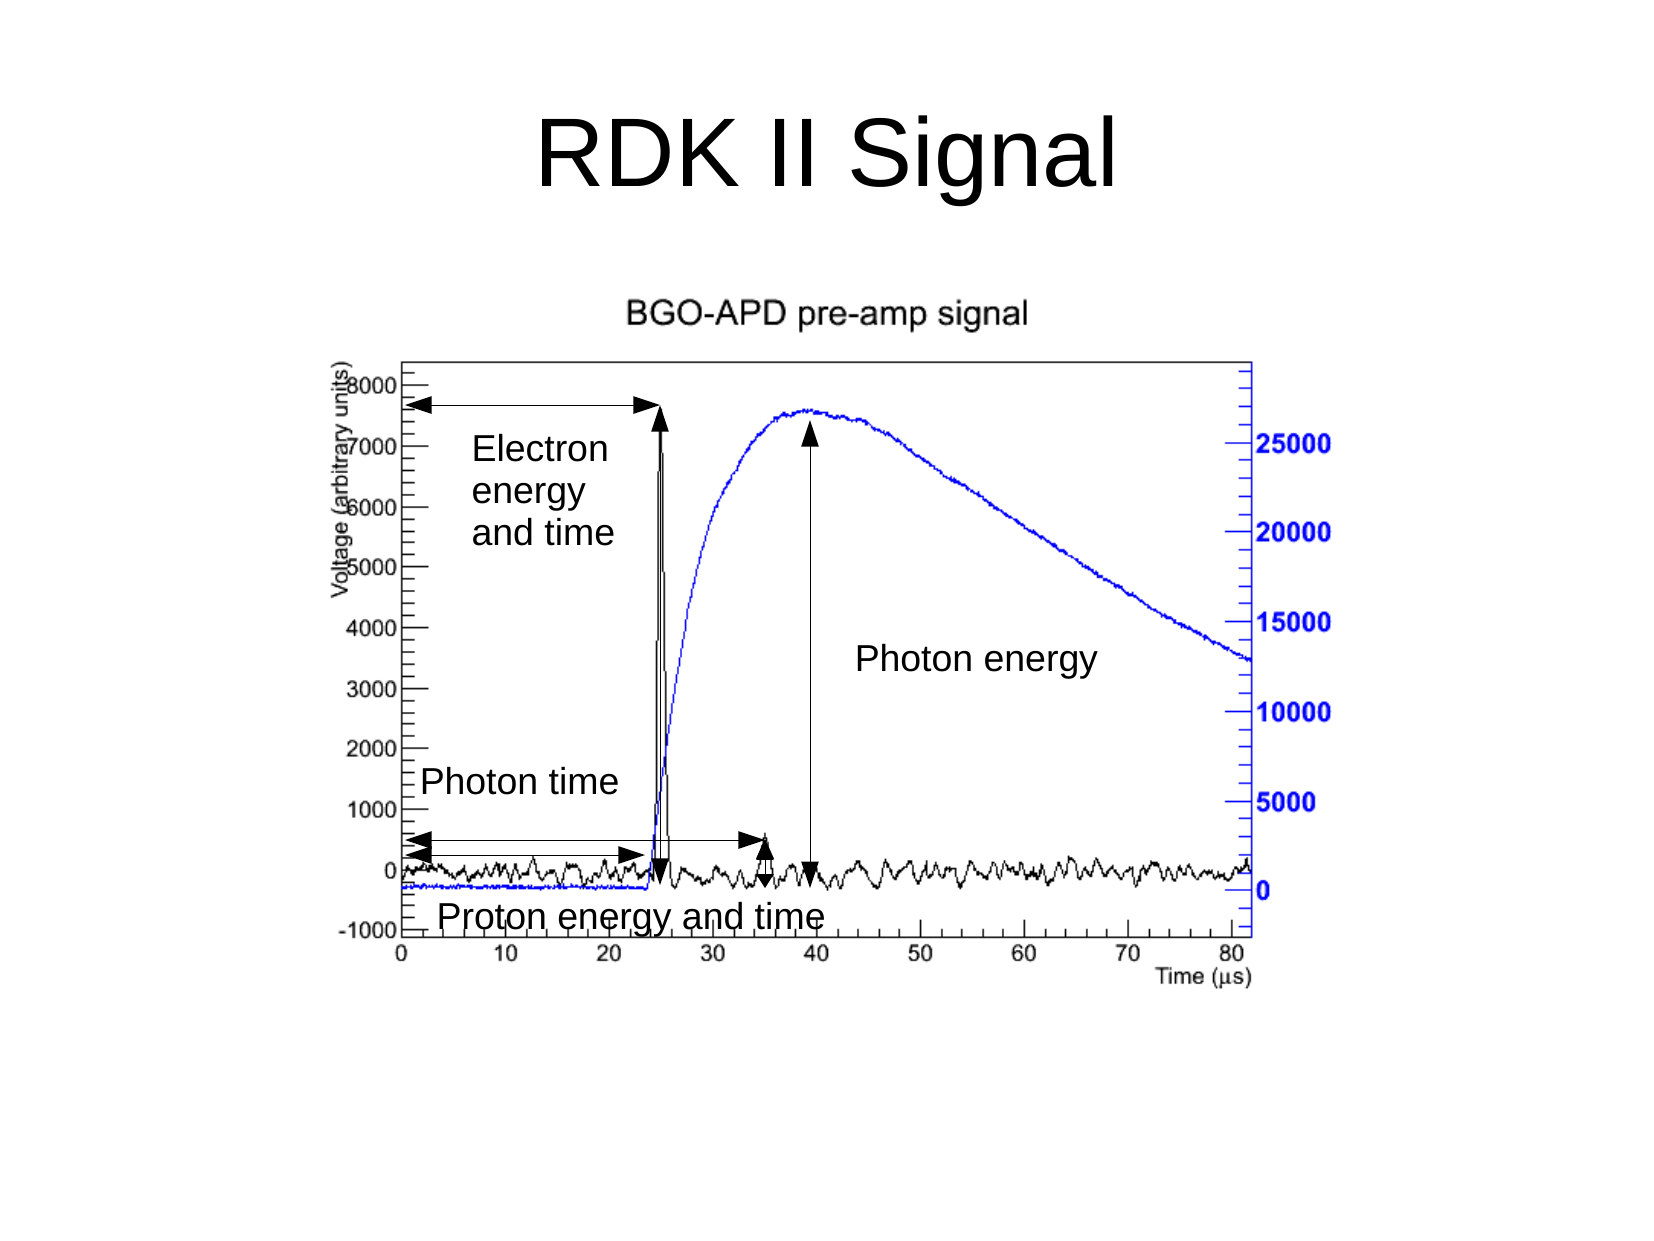

# RDK II Signal
Electron
energy
and time
Photon energy
Photon time
Proton energy and time